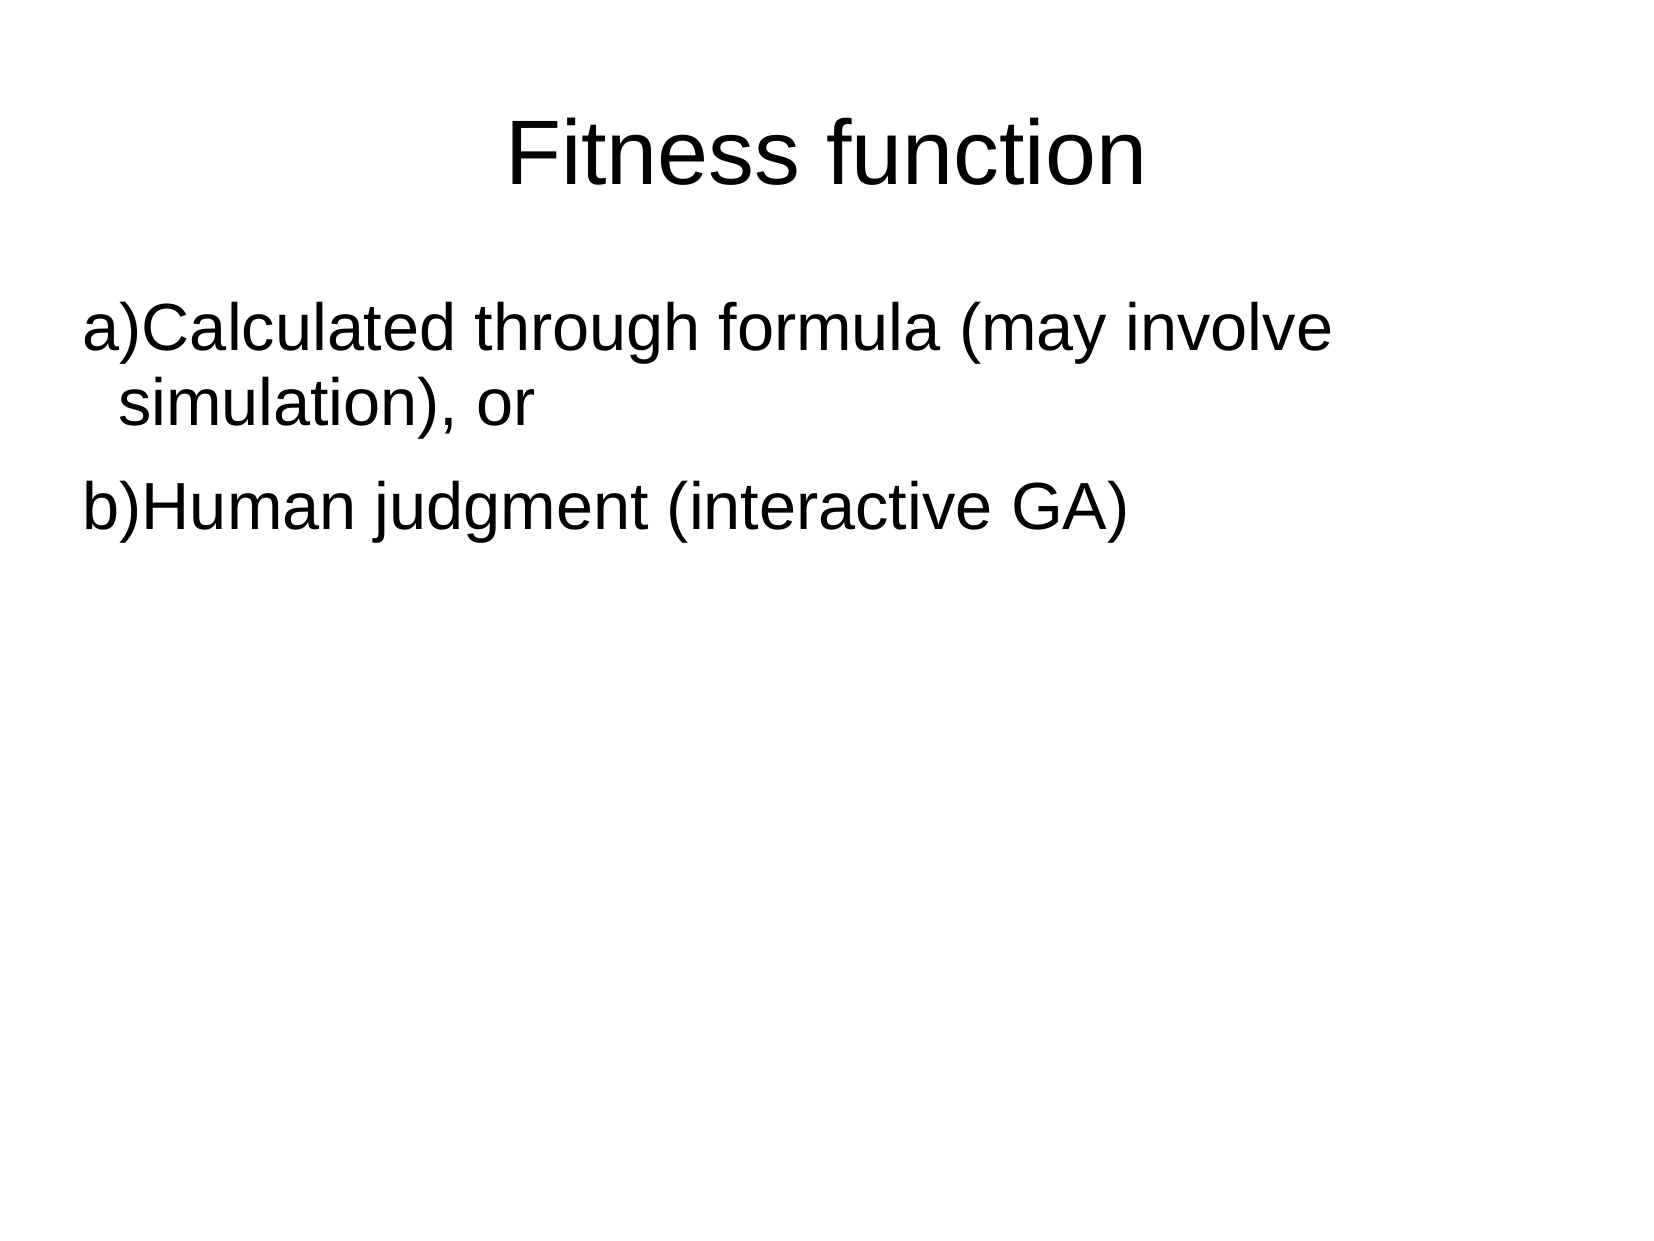

# Fitness function
Calculated through formula (may involve simulation), or
Human judgment (interactive GA)